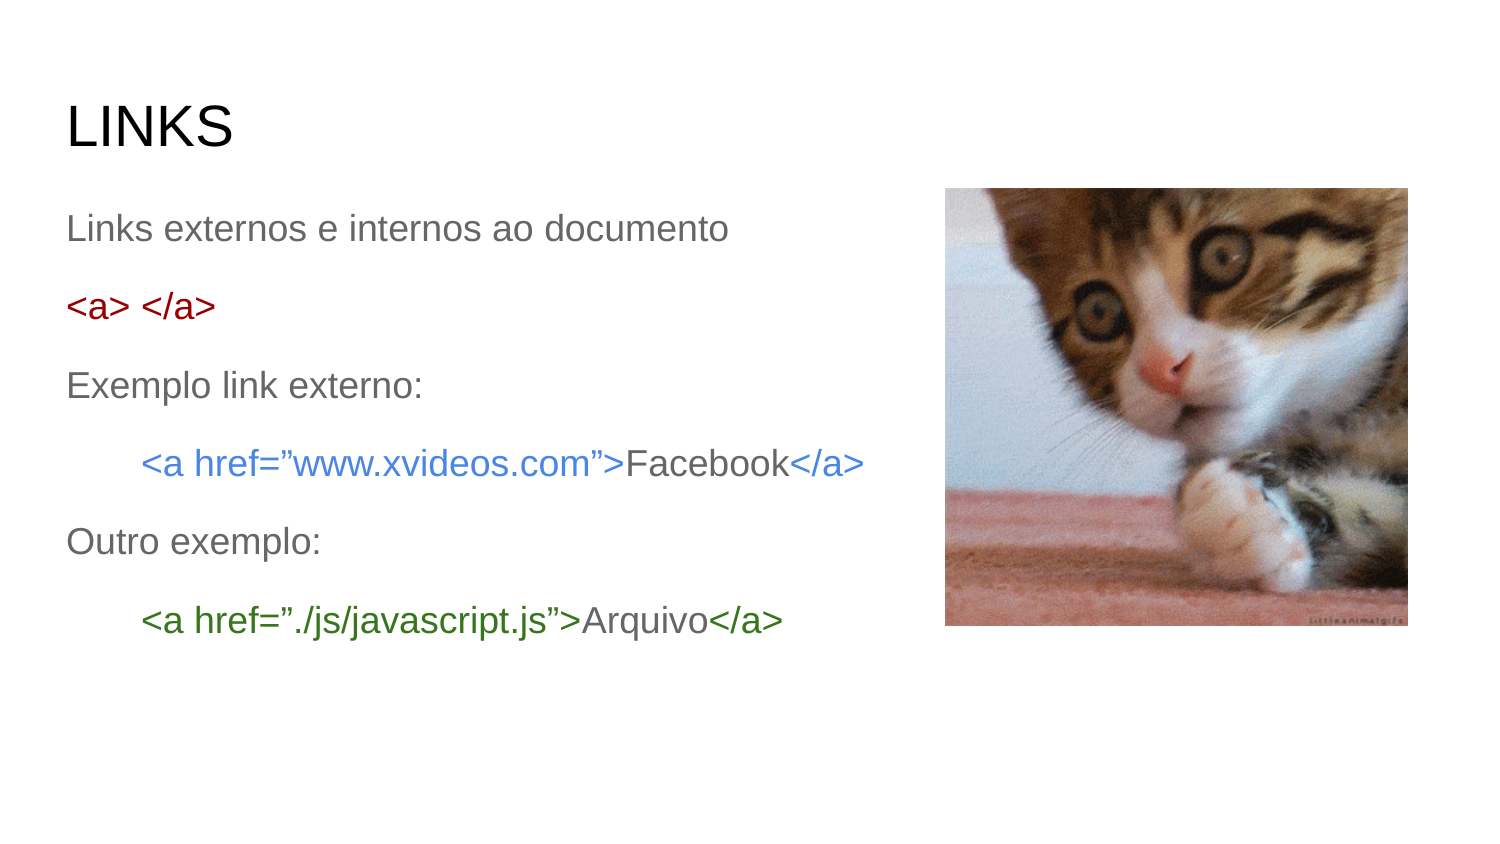

# LINKS
Links externos e internos ao documento
<a> </a>
Exemplo link externo:
	<a href=”www.xvideos.com”>Facebook</a>
Outro exemplo:
	<a href=”./js/javascript.js”>Arquivo</a>